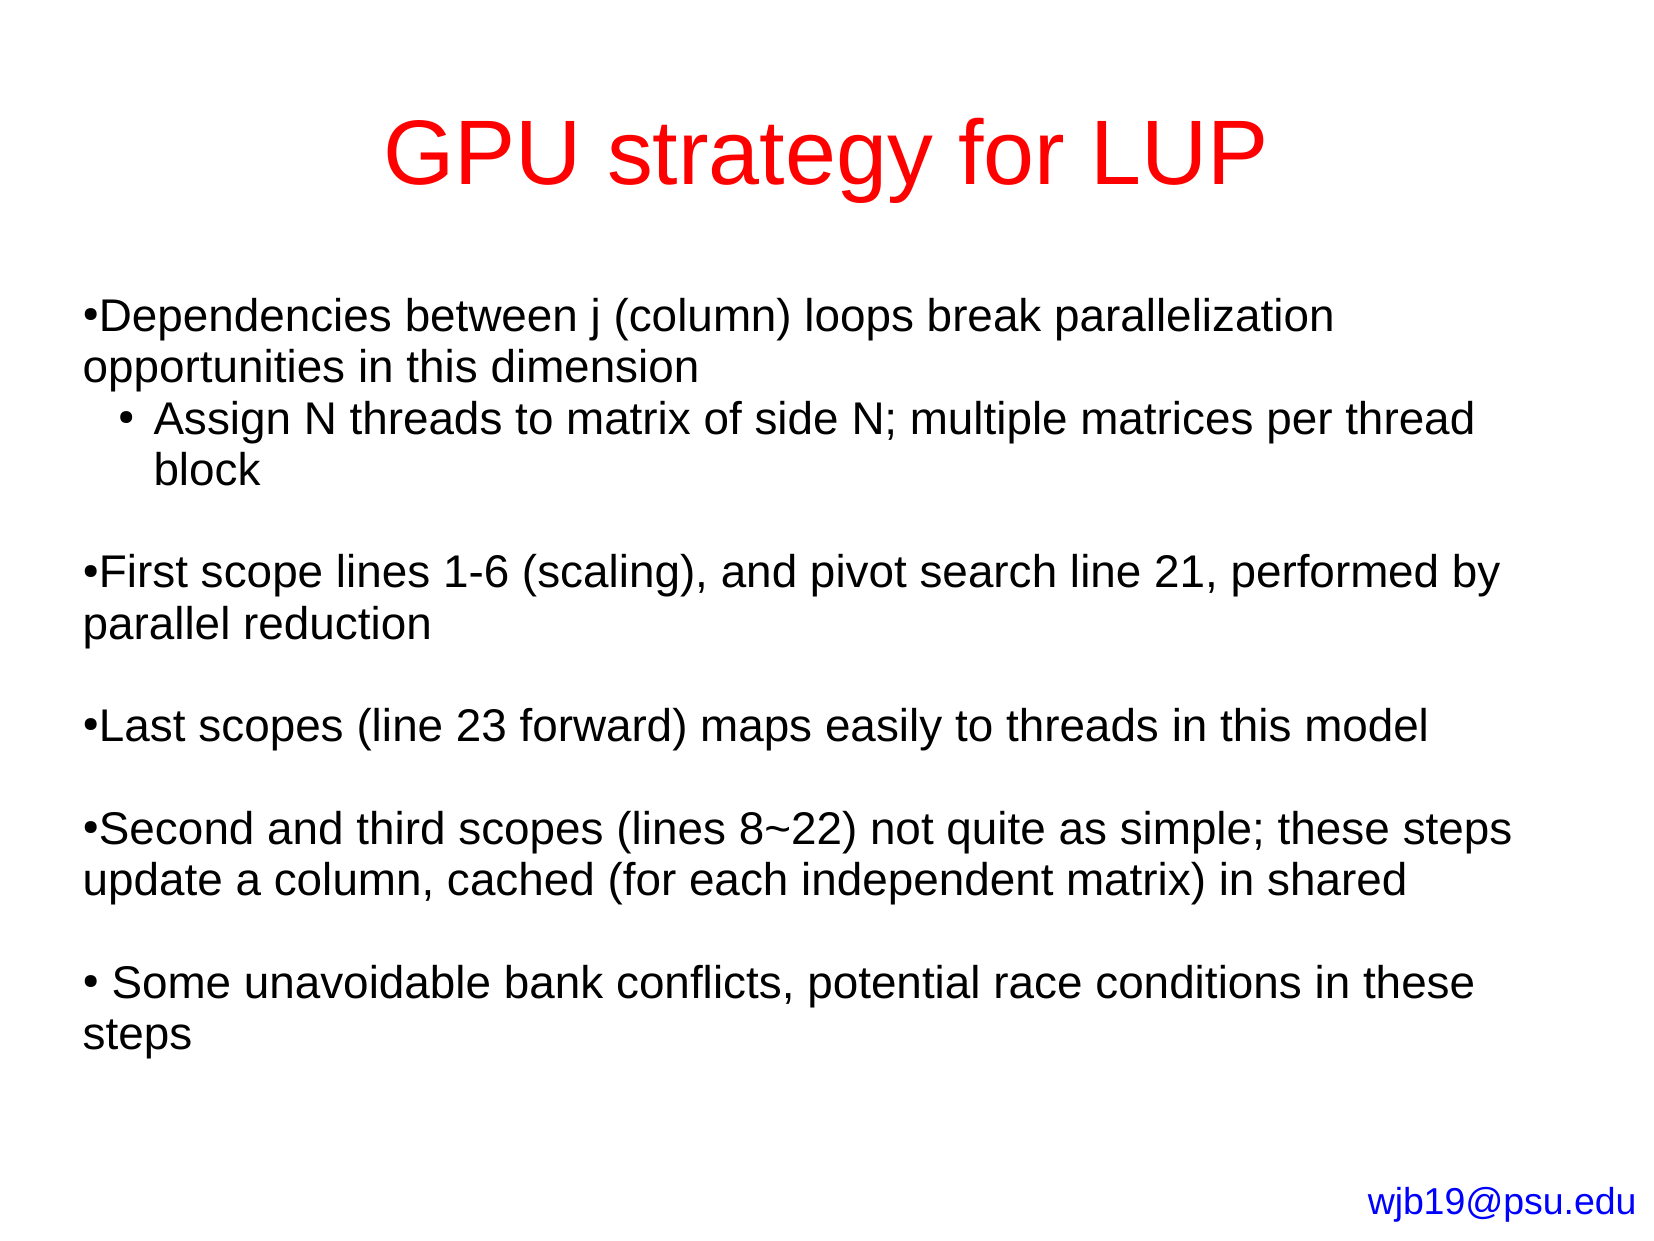

# GPU strategy for LUP
Dependencies between j (column) loops break parallelization opportunities in this dimension
Assign N threads to matrix of side N; multiple matrices per thread block
First scope lines 1-6 (scaling), and pivot search line 21, performed by parallel reduction
Last scopes (line 23 forward) maps easily to threads in this model
Second and third scopes (lines 8~22) not quite as simple; these steps update a column, cached (for each independent matrix) in shared
 Some unavoidable bank conflicts, potential race conditions in these steps
wjb19@psu.edu